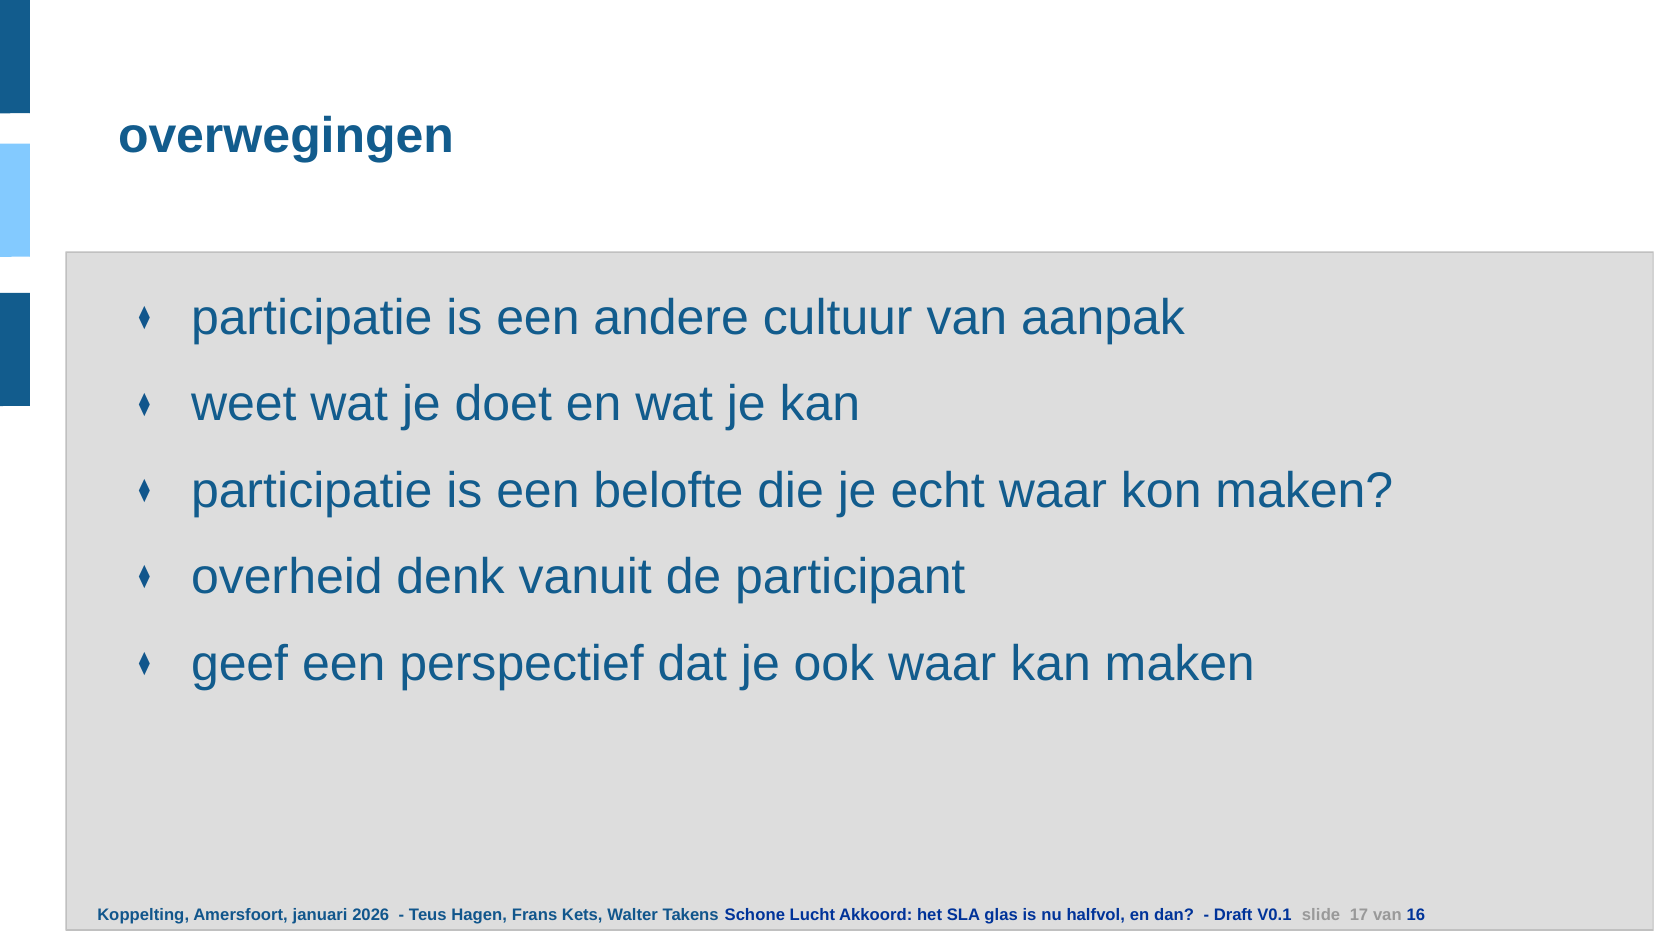

# overwegingen
participatie is een andere cultuur van aanpak
weet wat je doet en wat je kan
participatie is een belofte die je echt waar kon maken?
overheid denk vanuit de participant
geef een perspectief dat je ook waar kan maken